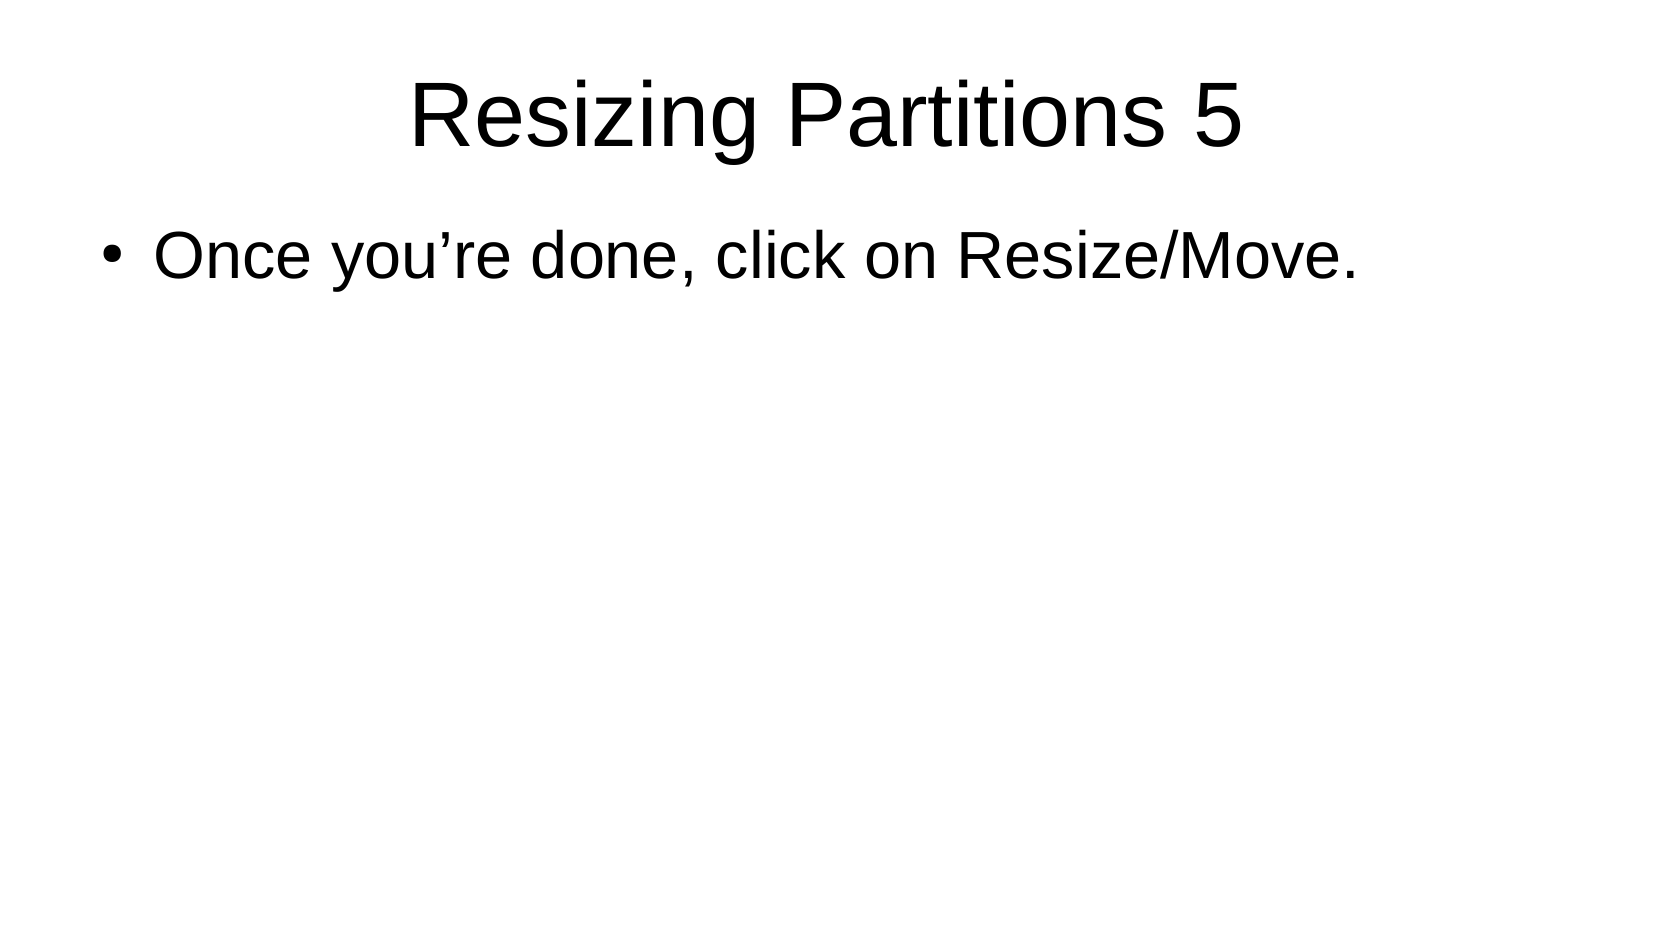

# Resizing Partitions 5
Once you’re done, click on Resize/Move.